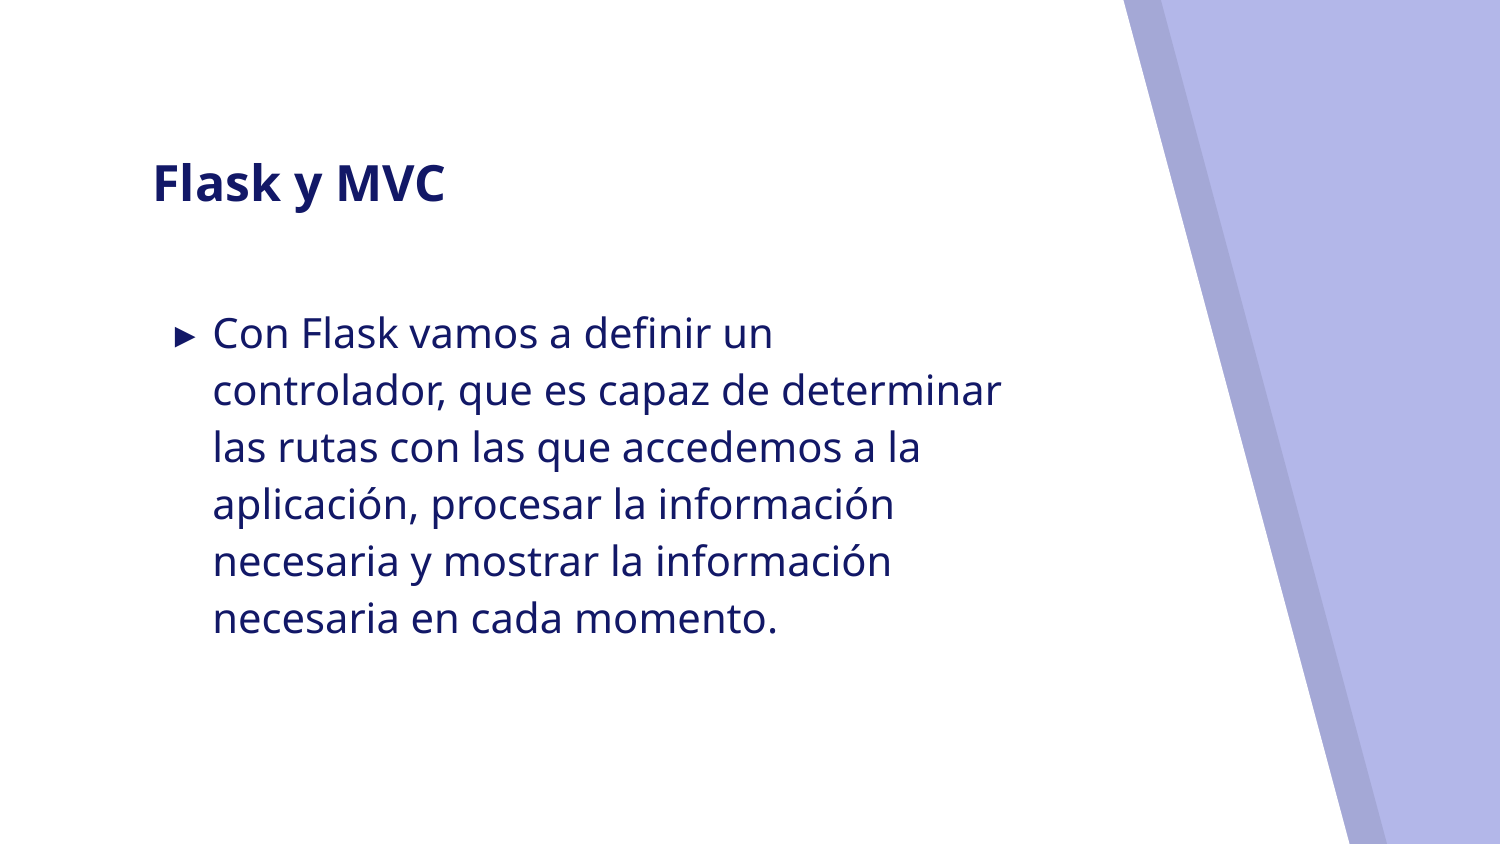

# Flask y MVC
Con Flask vamos a definir un controlador, que es capaz de determinar las rutas con las que accedemos a la aplicación, procesar la información necesaria y mostrar la información necesaria en cada momento.